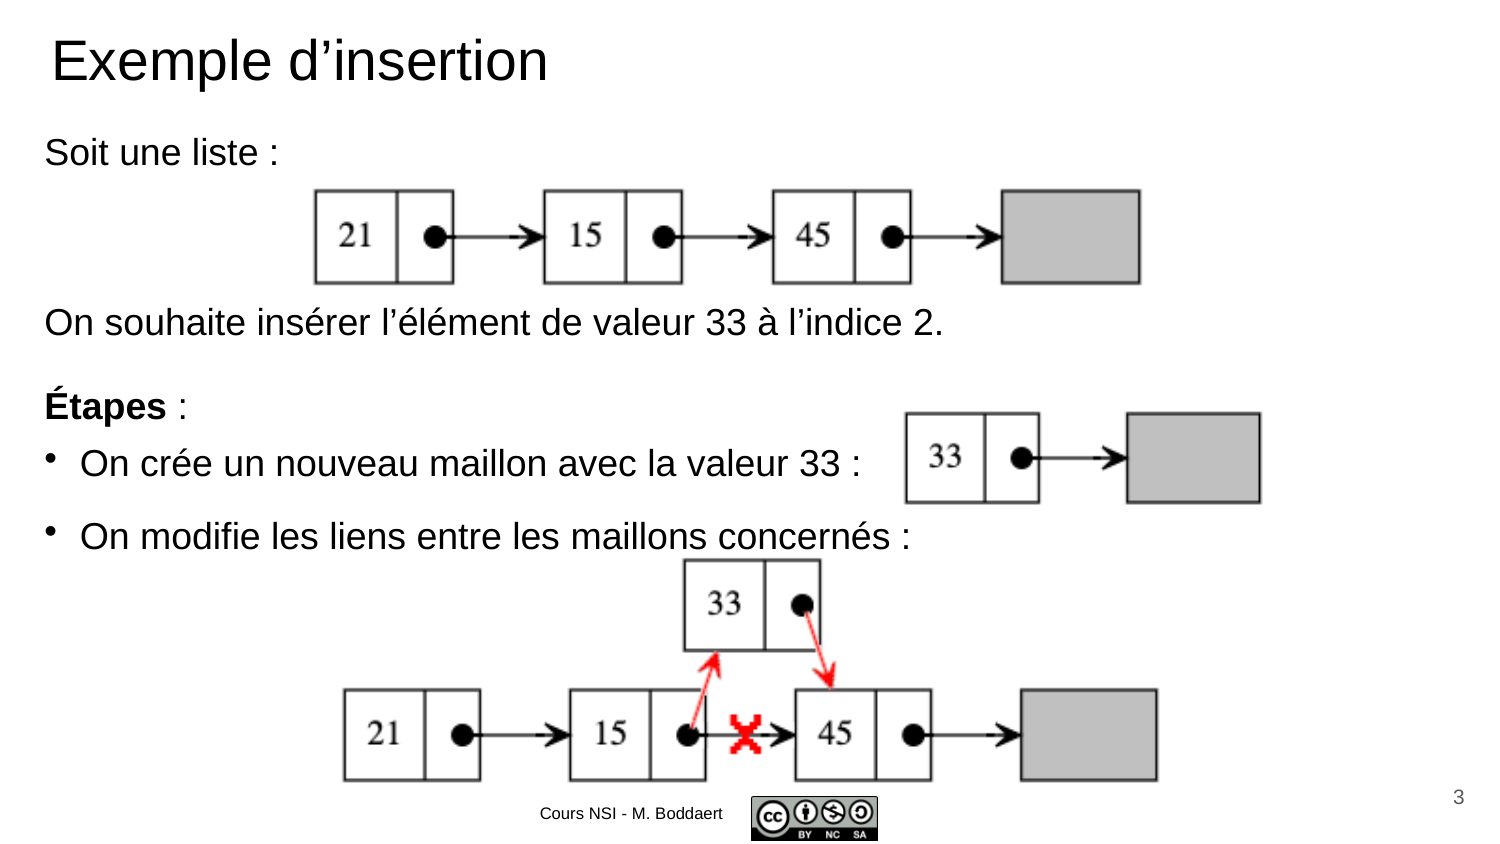

# Exemple d’insertion
Soit une liste :
On souhaite insérer l’élément de valeur 33 à l’indice 2.
Étapes :
On crée un nouveau maillon avec la valeur 33 :
On modifie les liens entre les maillons concernés :